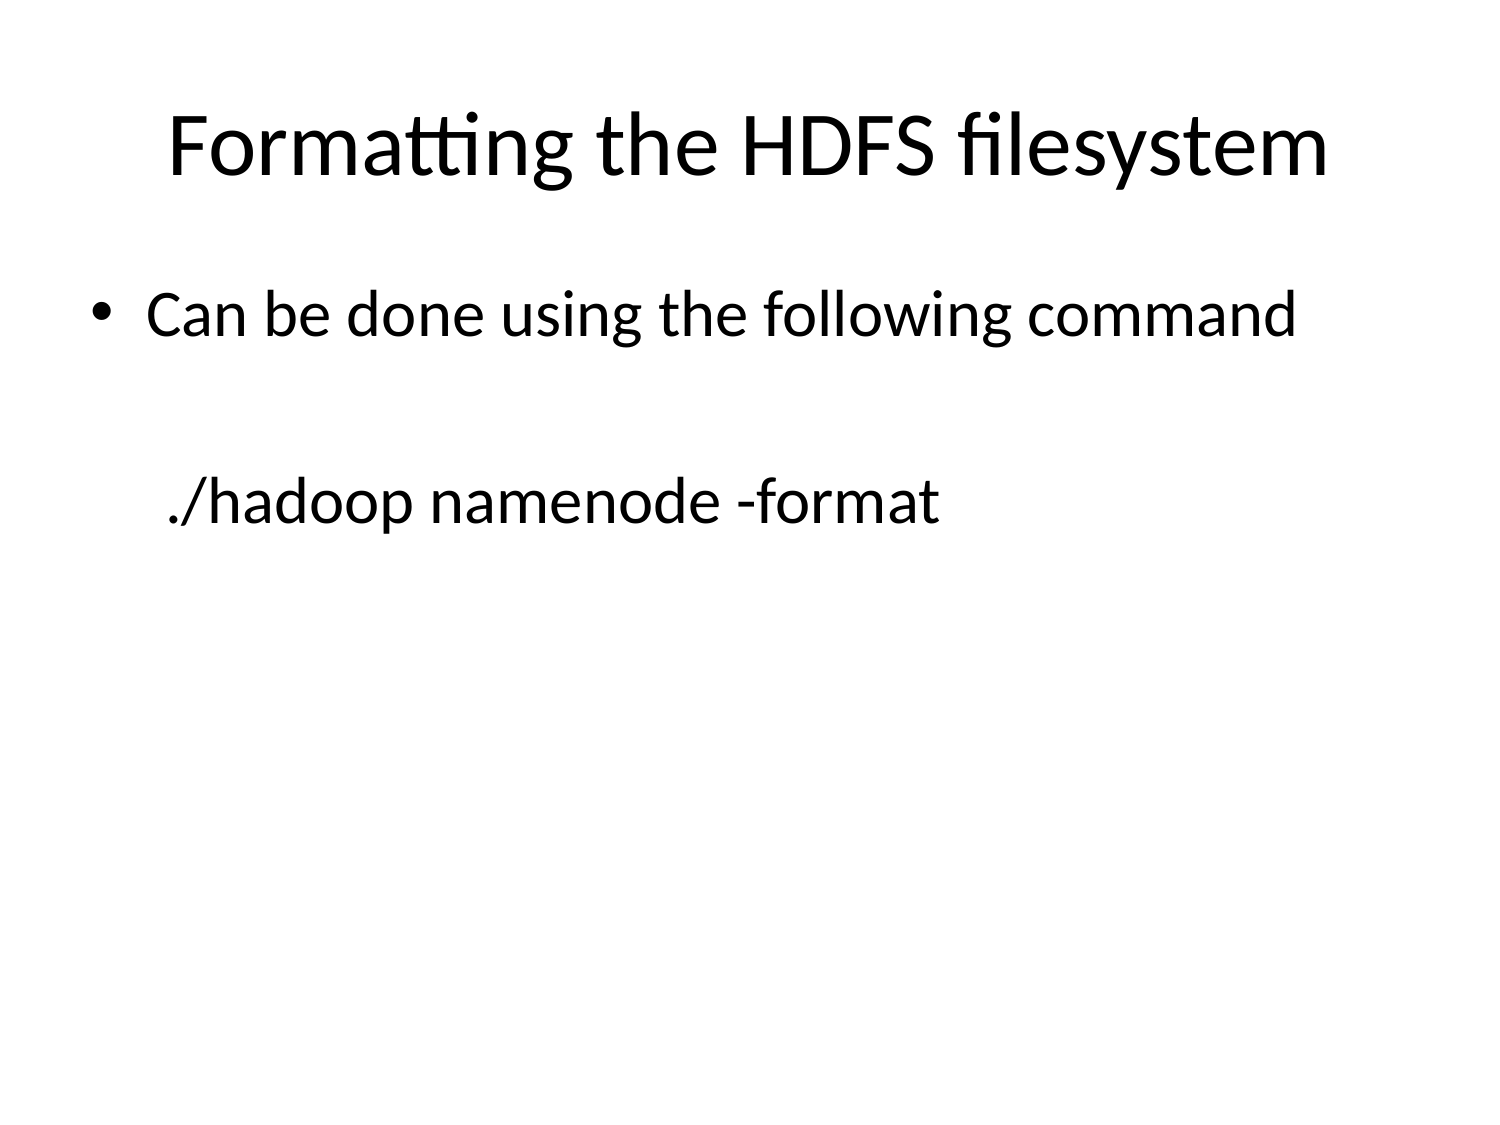

# Formatting the HDFS filesystem
Can be done using the following command
	./hadoop namenode -format